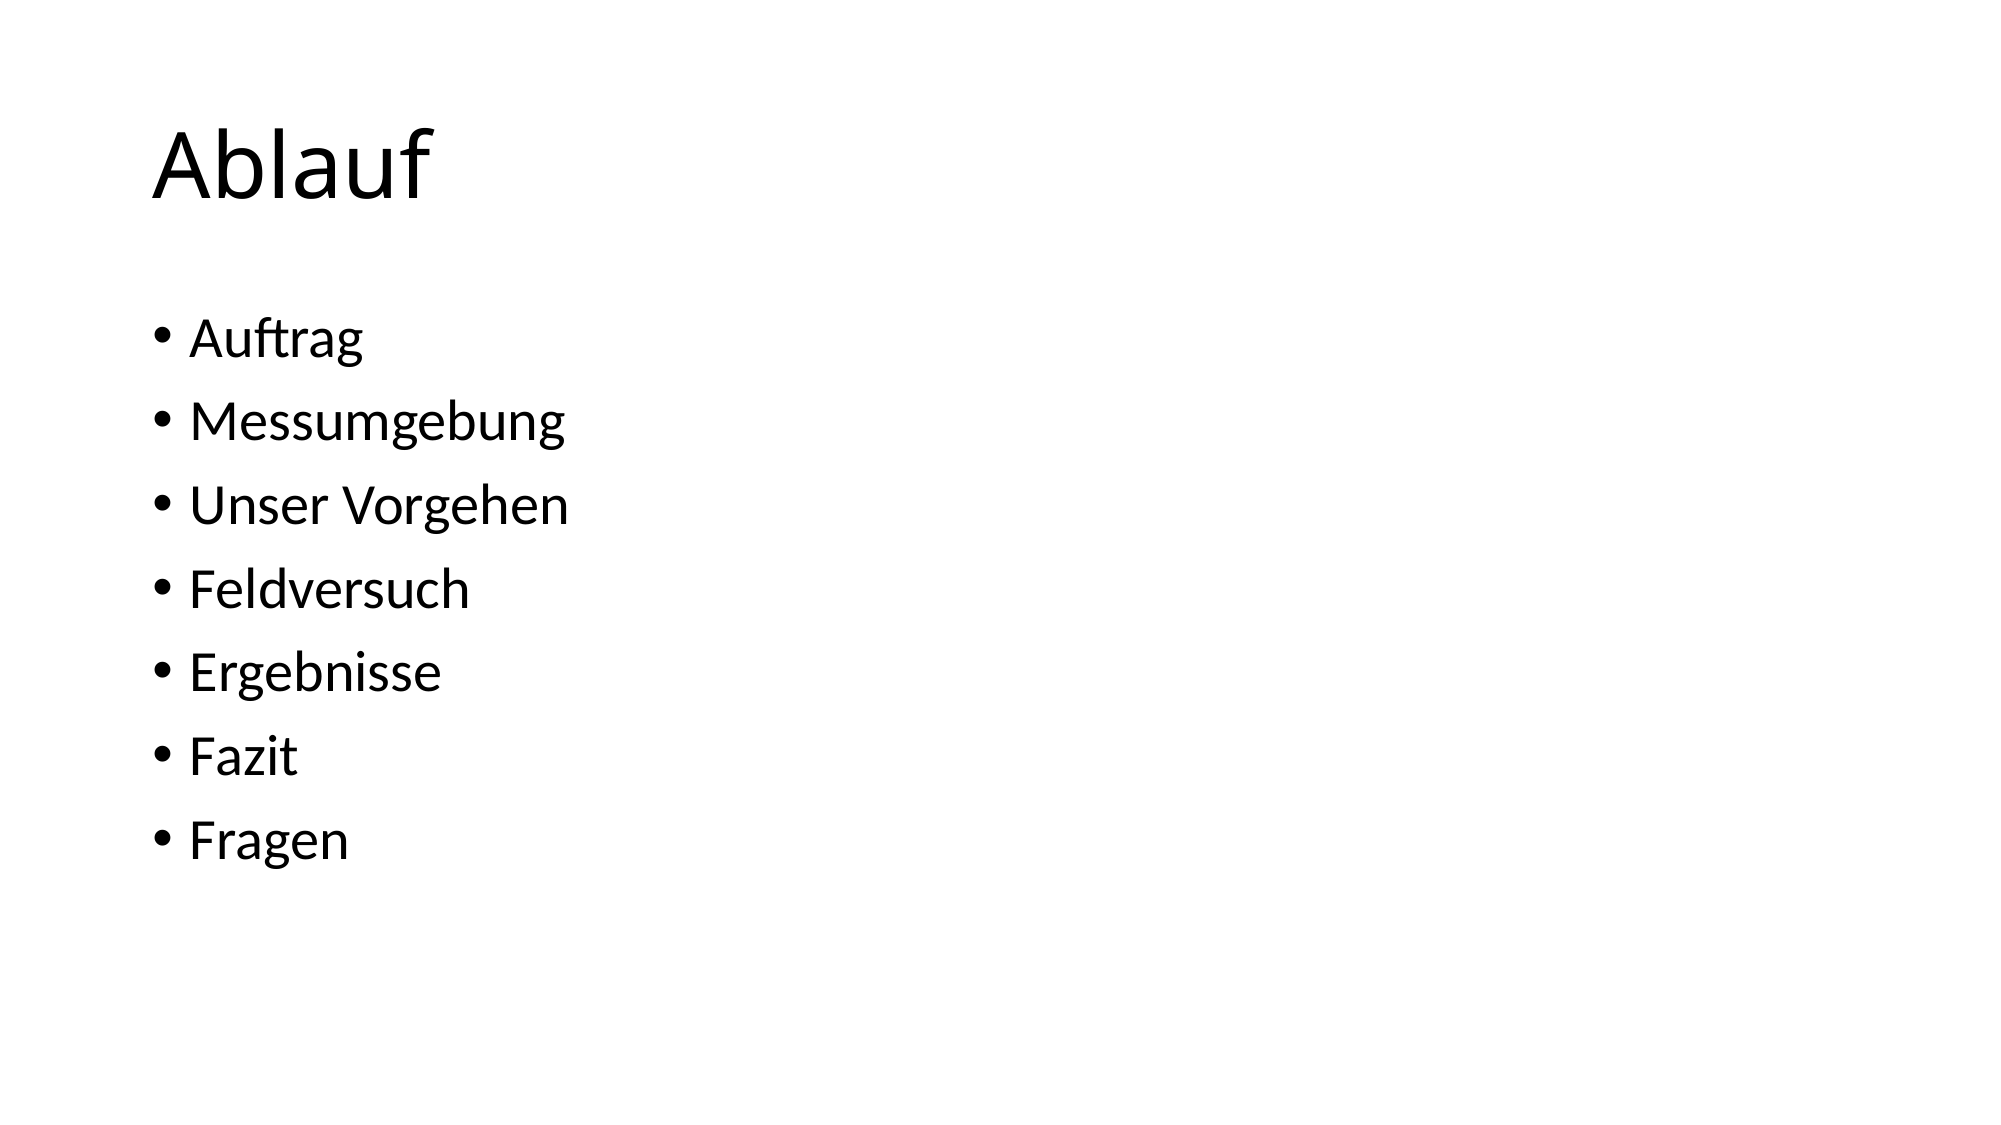

# Ablauf
Auftrag
Messumgebung
Unser Vorgehen
Feldversuch
Ergebnisse
Fazit
Fragen